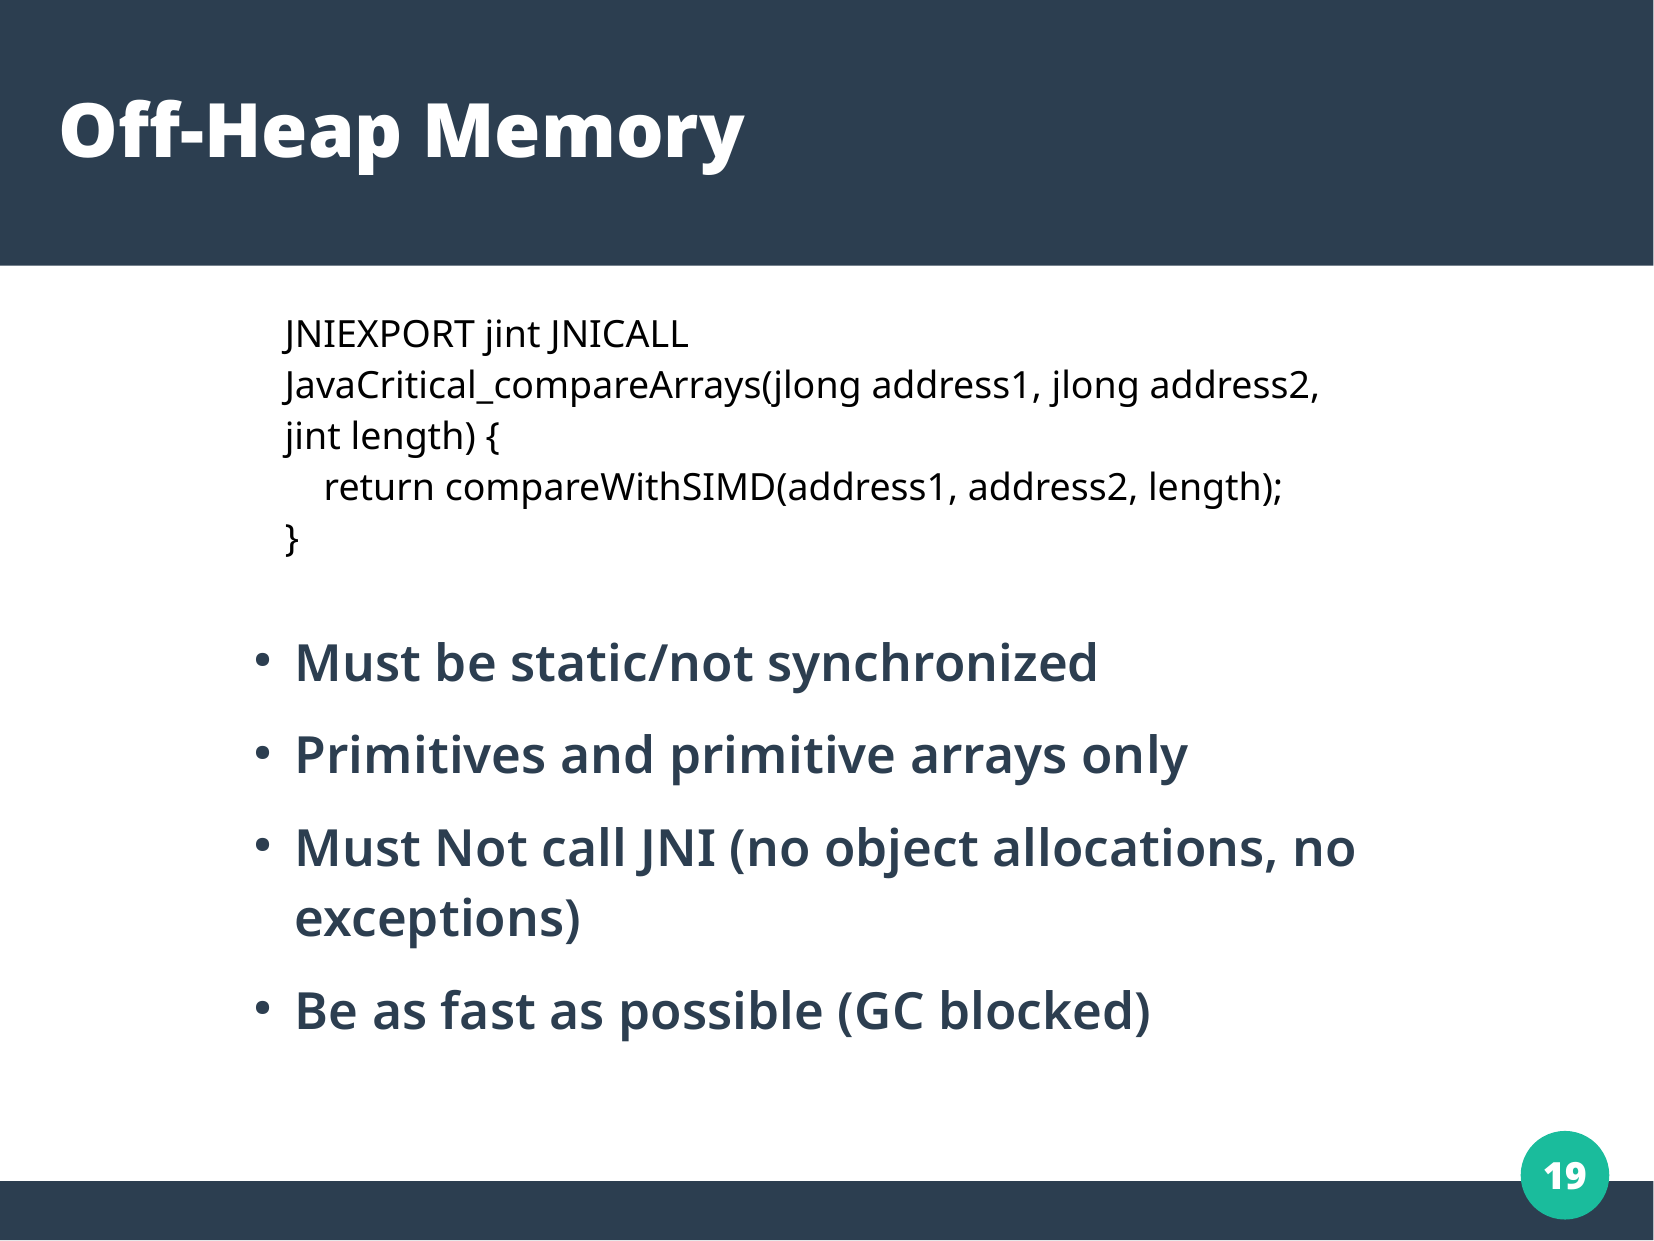

# Off-Heap Memory
JNIEXPORT jint JNICALL
JavaCritical_compareArrays(jlong address1, jlong address2, jint length) {
 return compareWithSIMD(address1, address2, length);
}
Must be static/not synchronized
Primitives and primitive arrays only
Must Not call JNI (no object allocations, no exceptions)
Be as fast as possible (GC blocked)
19